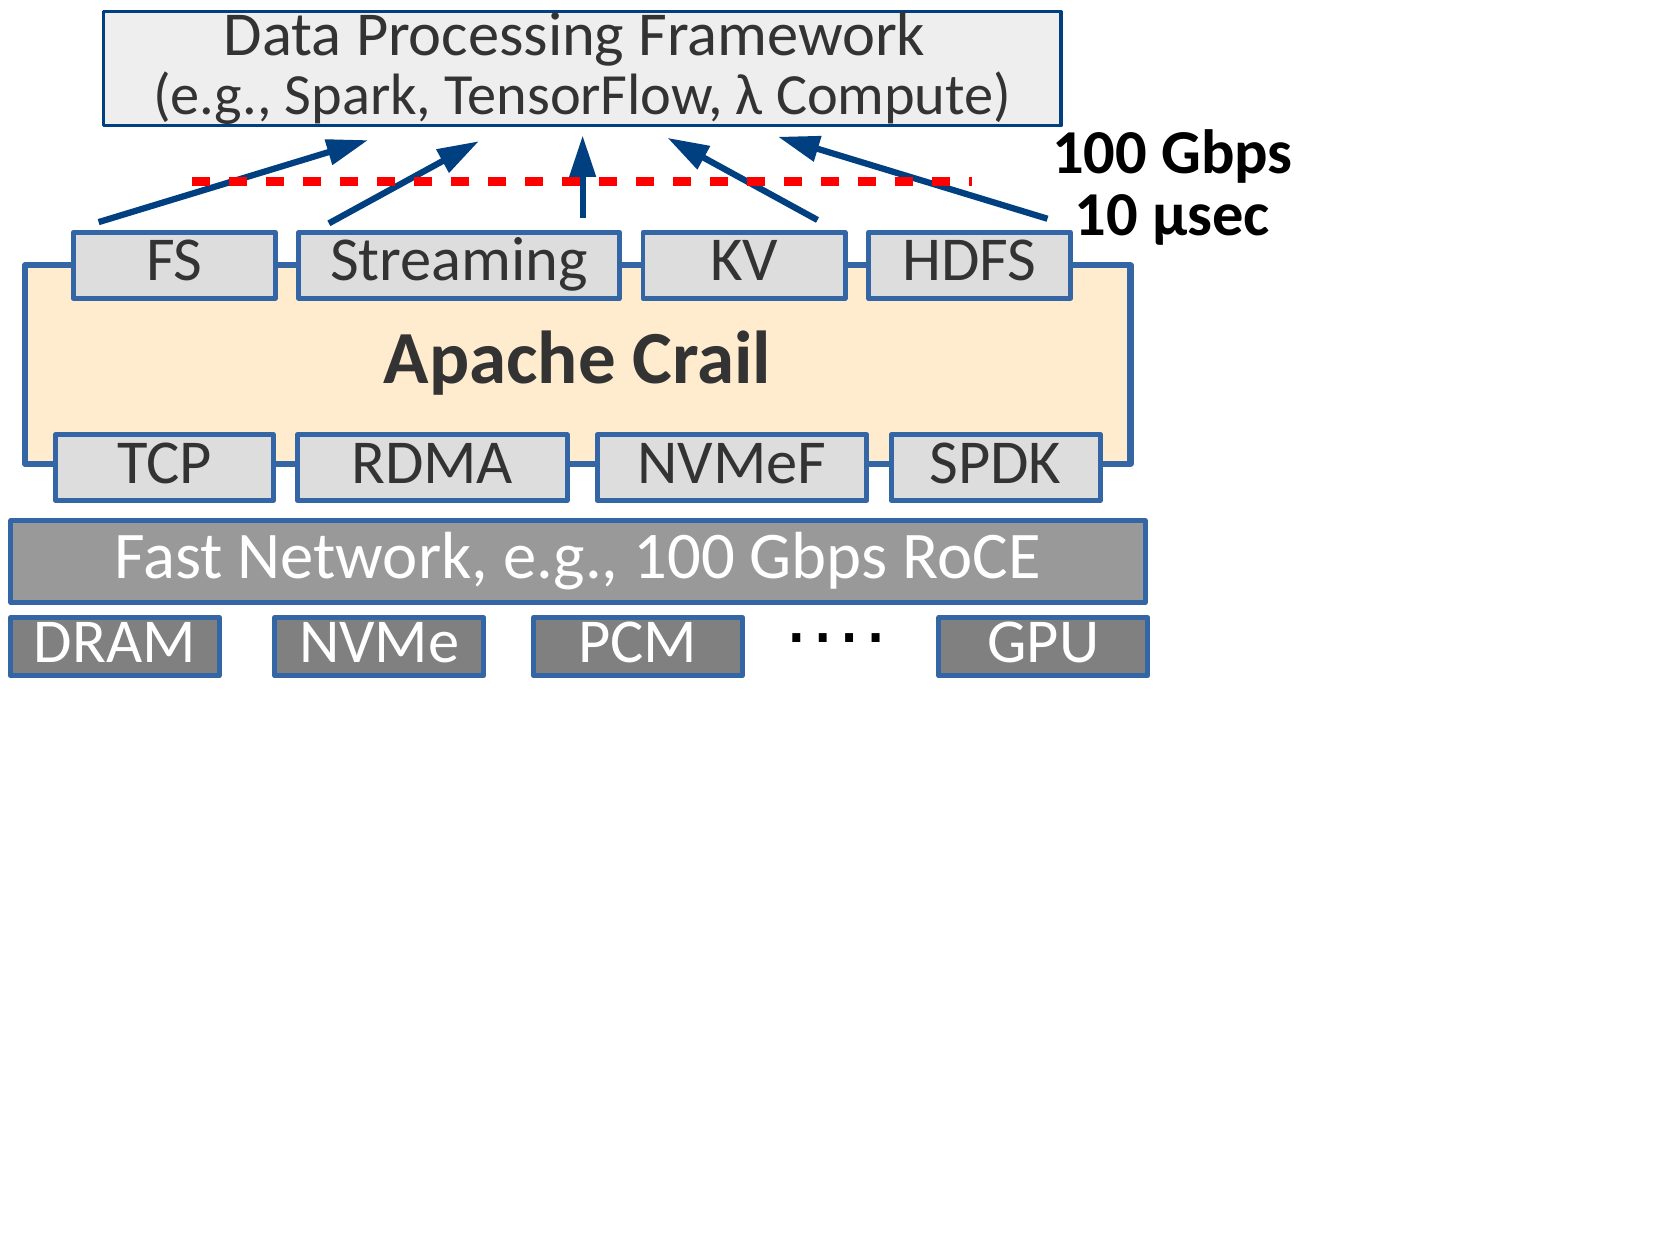

Data Processing Framework
(e.g., Spark, TensorFlow, λ Compute)
100 Gbps
10 μsec
FS
Streaming
KV
HDFS
Apache Crail
TCP
RDMA
NVMeF
SPDK
Fast Network, e.g., 100 Gbps RoCE
….
DRAM
NVMe
PCM
GPU